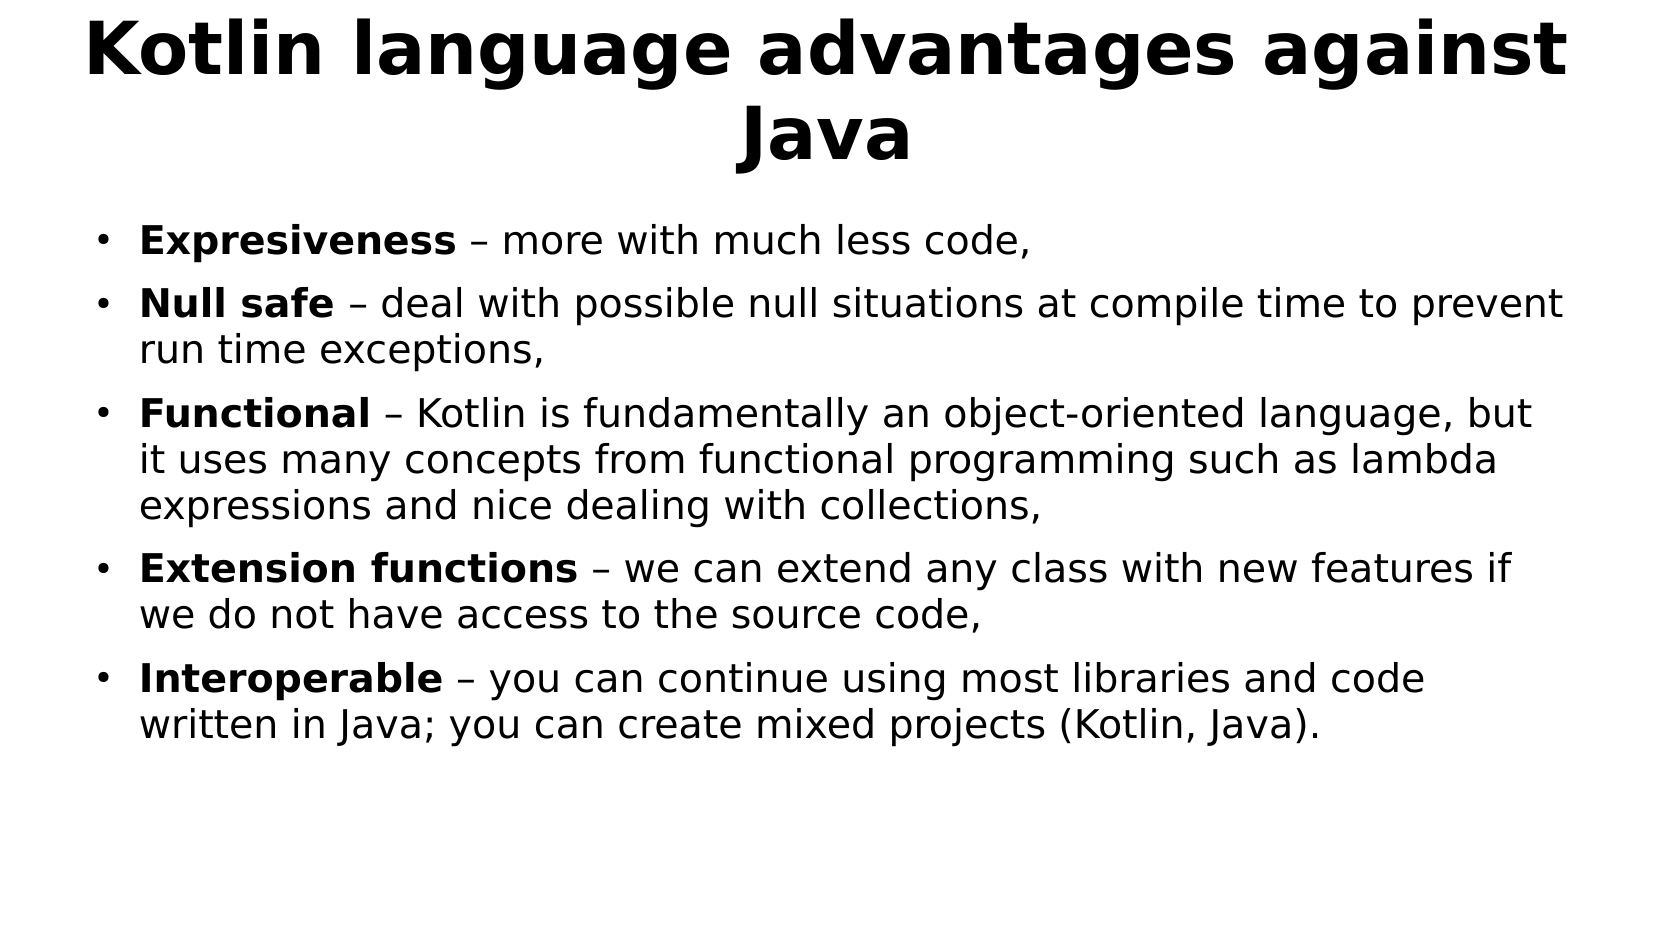

# Kotlin language advantages against Java
Expresiveness – more with much less code,
Null safe – deal with possible null situations at compile time to prevent run time exceptions,
Functional – Kotlin is fundamentally an object-oriented language, but it uses many concepts from functional programming such as lambda expressions and nice dealing with collections,
Extension functions – we can extend any class with new features if we do not have access to the source code,
Interoperable – you can continue using most libraries and code written in Java; you can create mixed projects (Kotlin, Java).